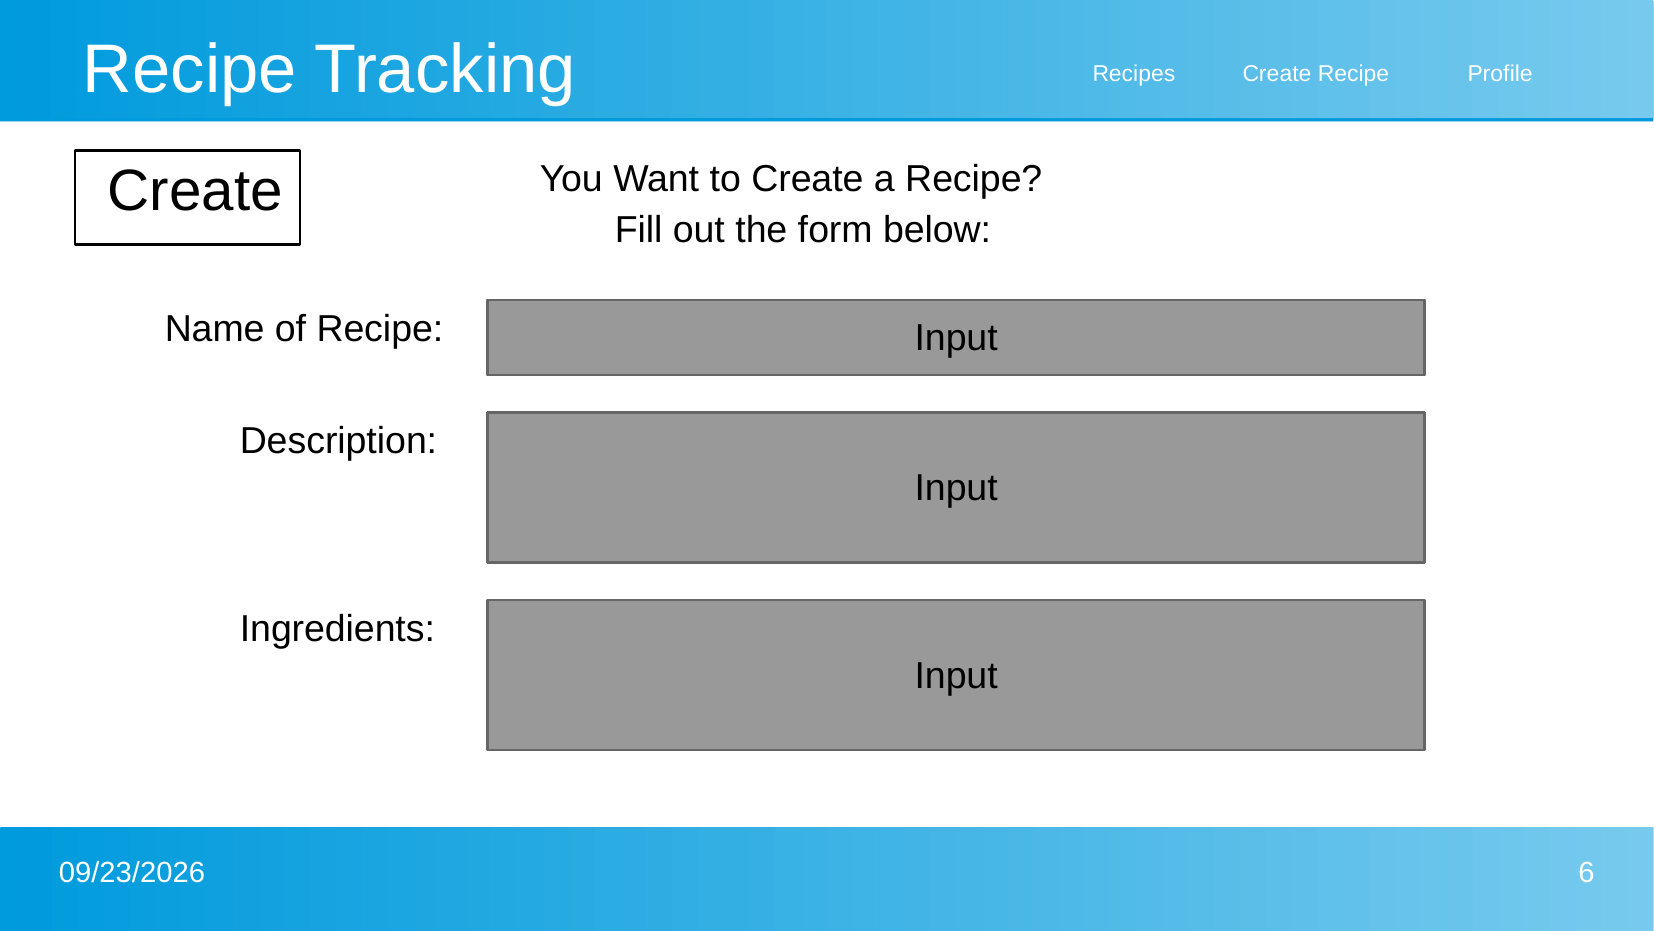

# Recipe Tracking
Recipes	Create Recipe		Profile
You Want to Create a Recipe?
Create
Fill out the form below:
Name of Recipe:
Input
Input
Description:
Input
Ingredients:
Input
6